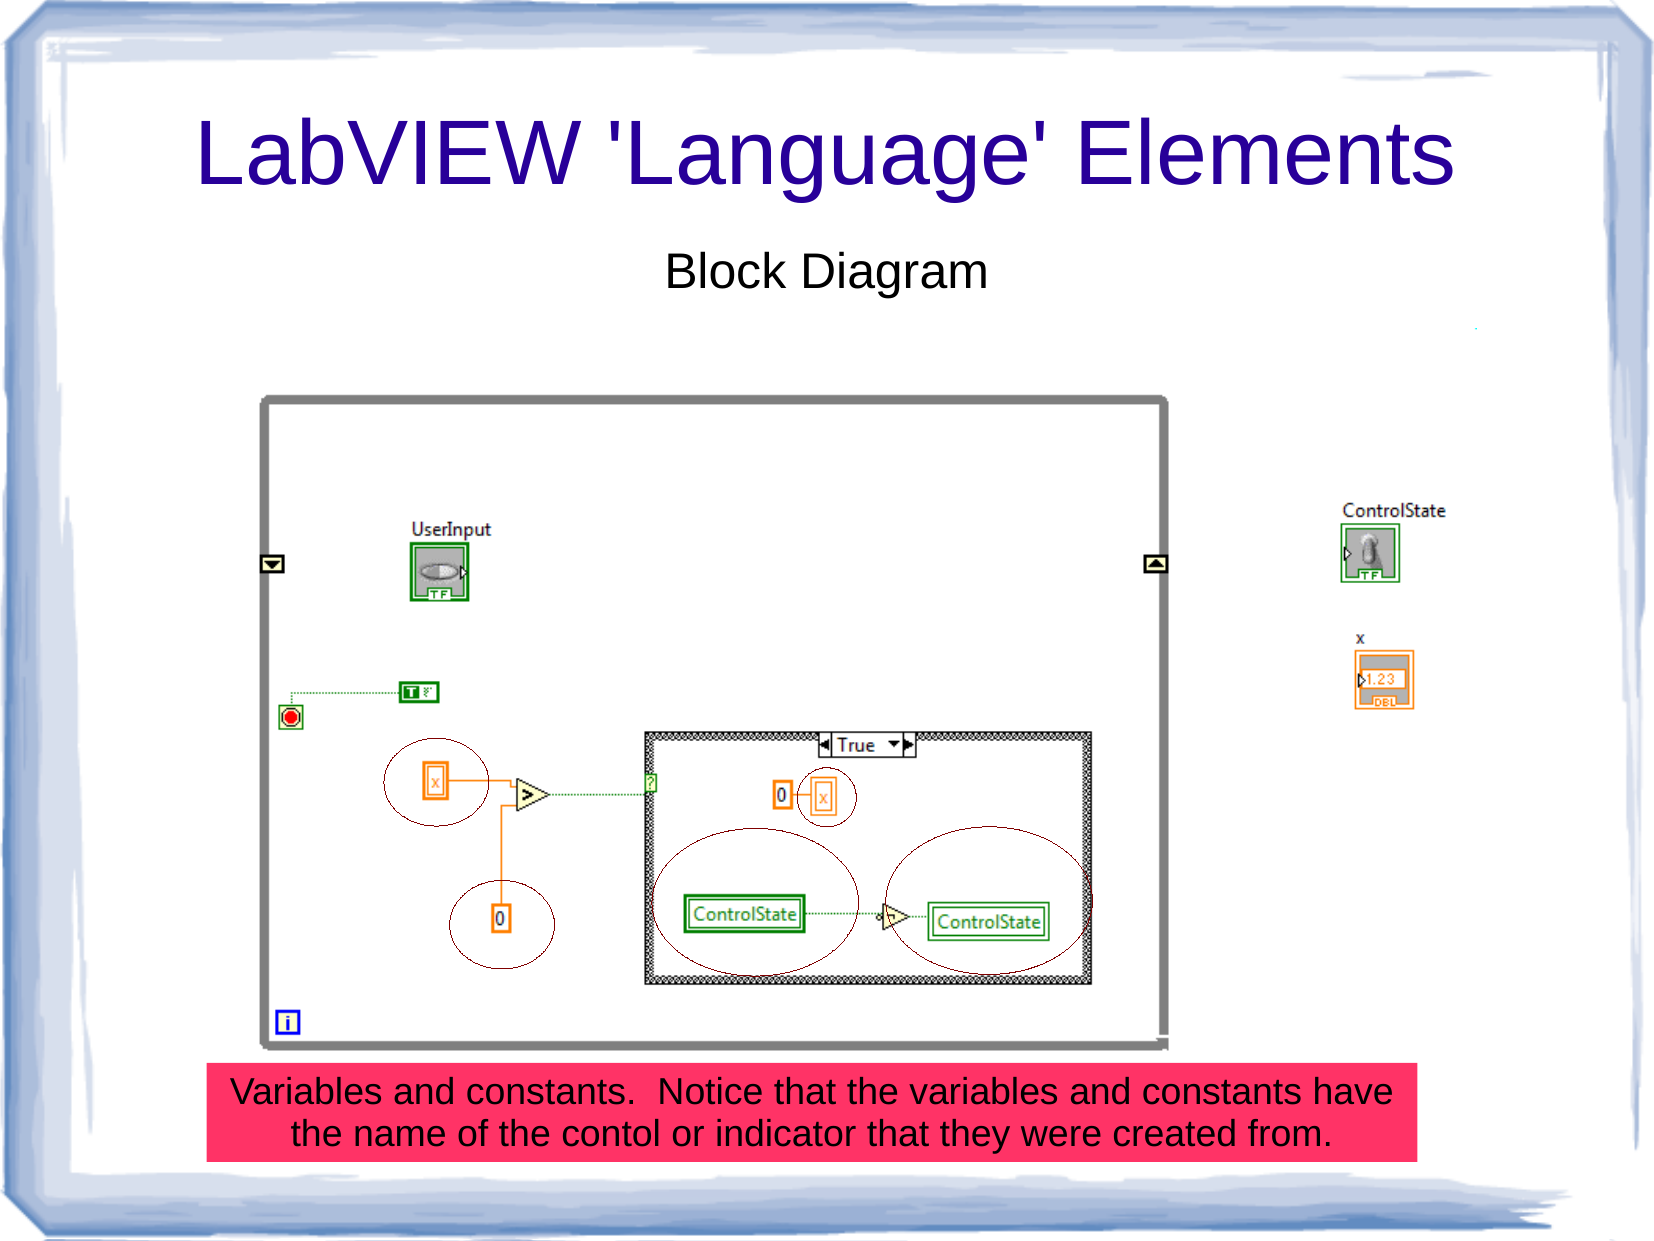

# LabVIEW 'Language' Elements
Block Diagram
Variables and constants. Notice that the variables and constants have the name of the contol or indicator that they were created from.